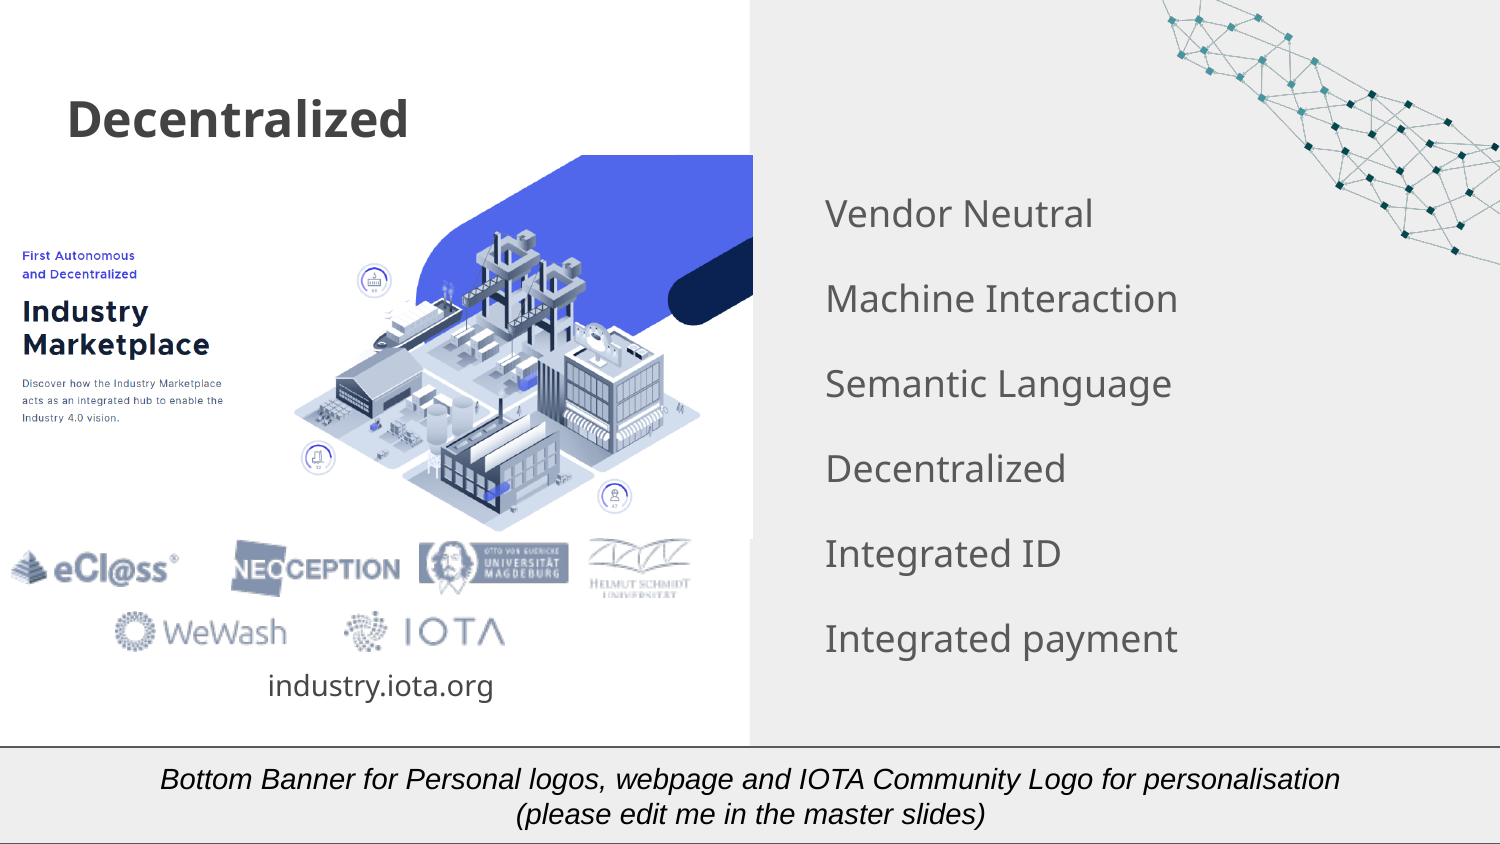

# Decentralized Marketplace
Vendor Neutral
Machine Interaction
Semantic Language
Decentralized
Integrated ID
Integrated payment
industry.iota.org